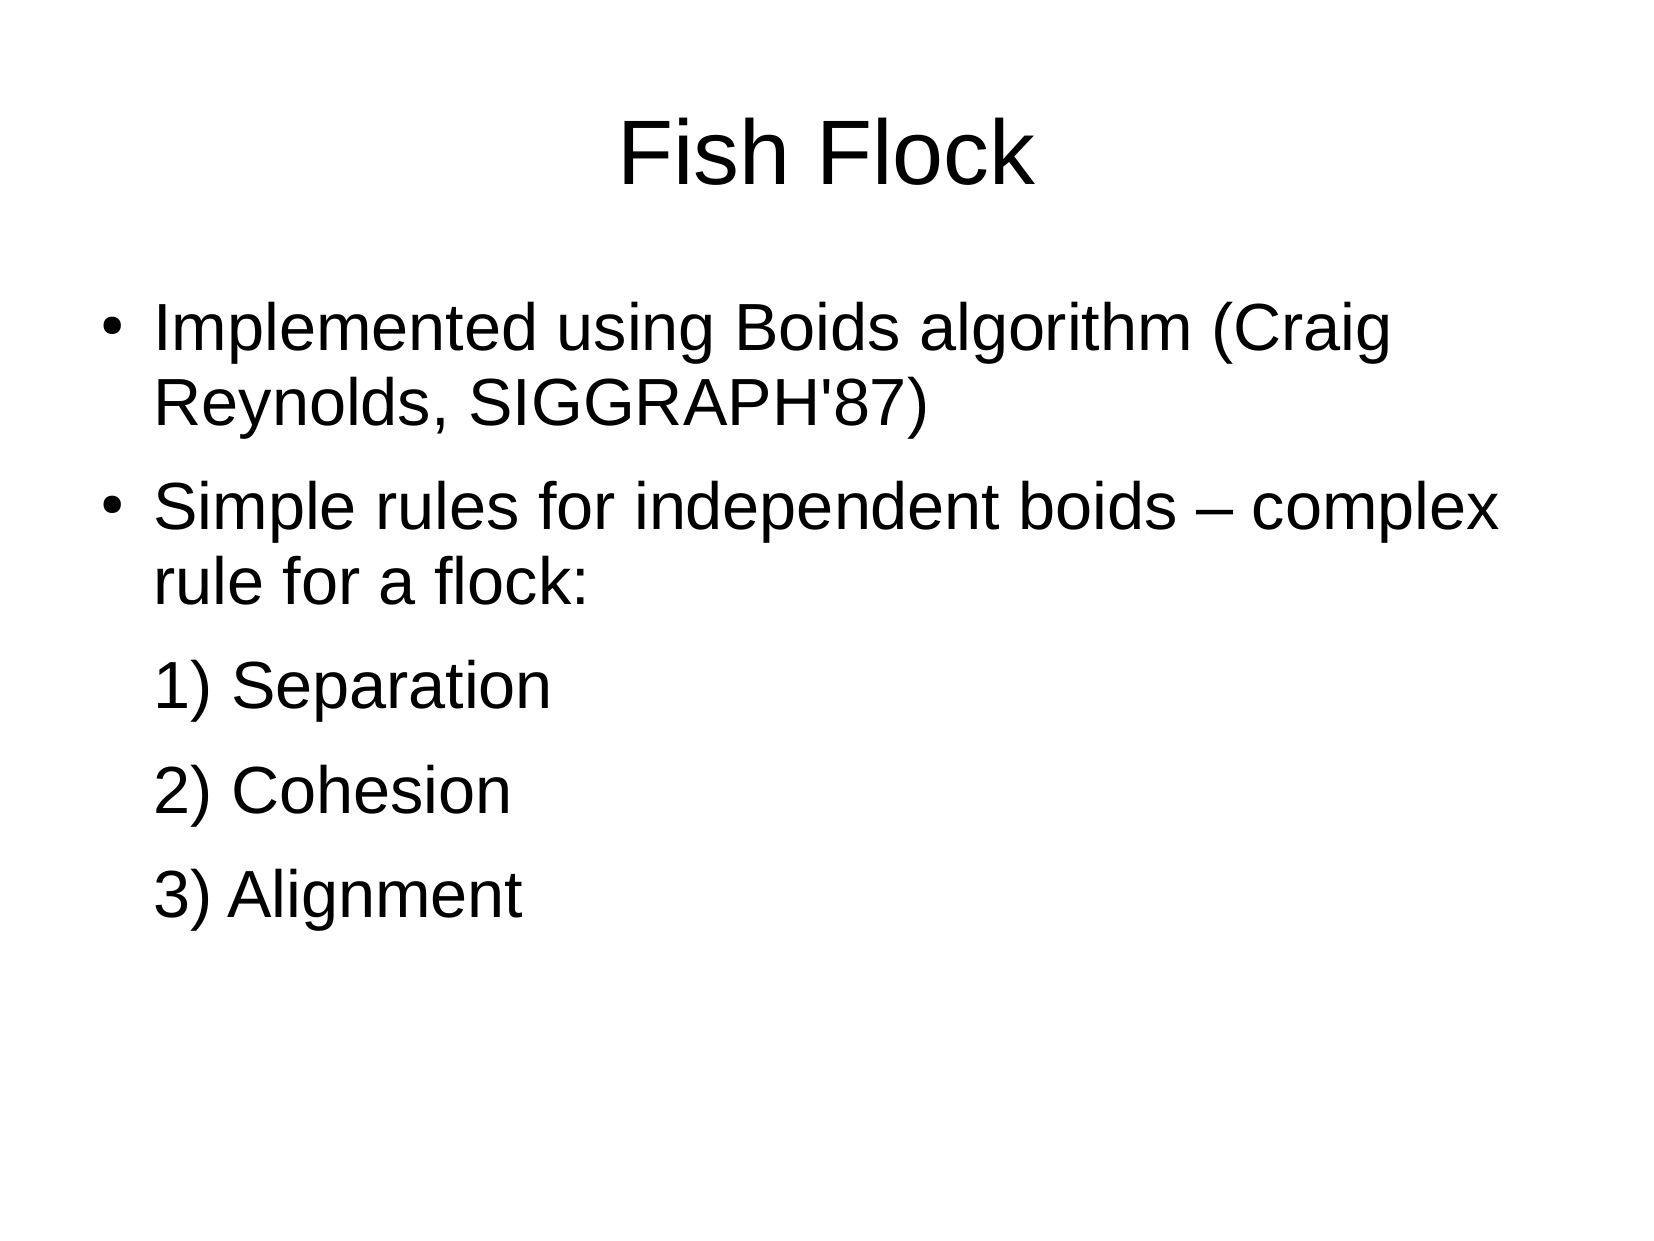

# Fish Flock
Implemented using Boids algorithm (Craig Reynolds, SIGGRAPH'87)
Simple rules for independent boids – complex rule for a flock:
1) Separation
2) Cohesion
3) Alignment